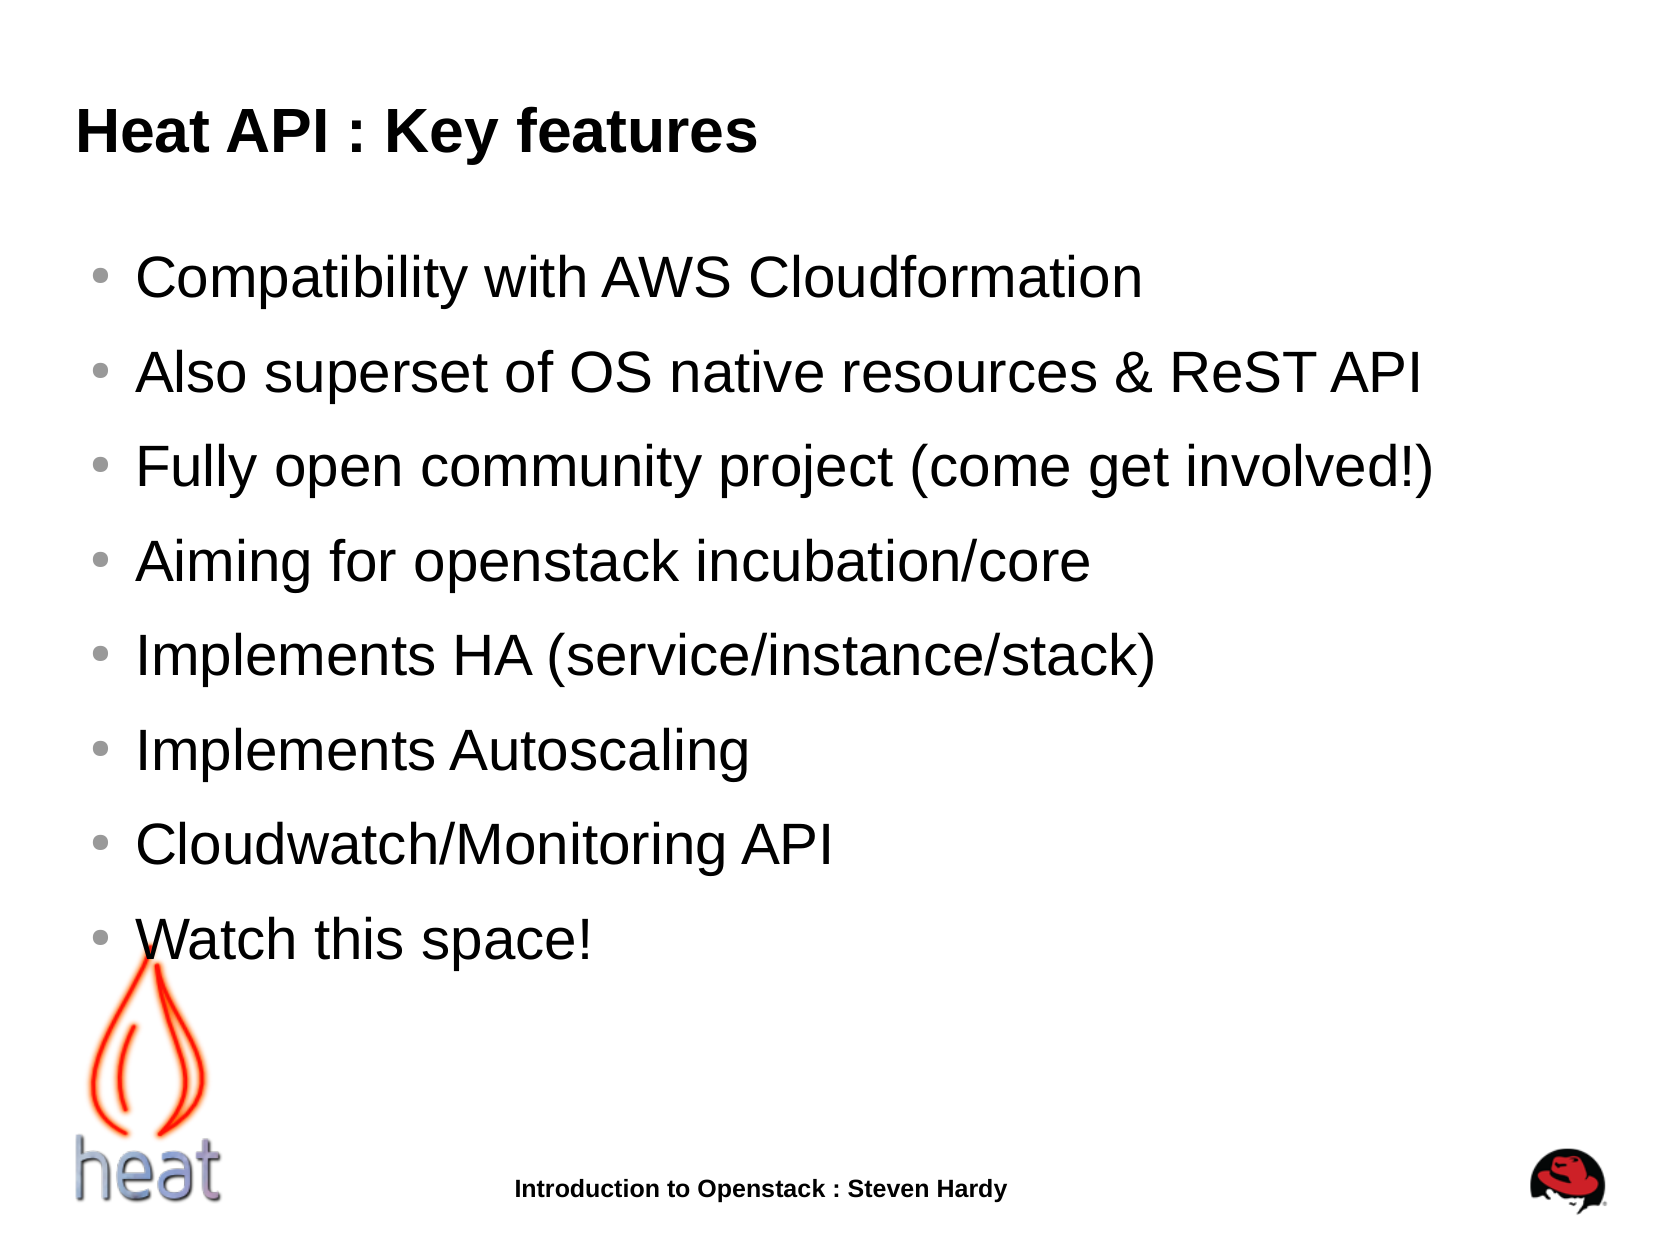

# Heat API : Key features
Compatibility with AWS Cloudformation
Also superset of OS native resources & ReST API
Fully open community project (come get involved!)
Aiming for openstack incubation/core
Implements HA (service/instance/stack)
Implements Autoscaling
Cloudwatch/Monitoring API
Watch this space!